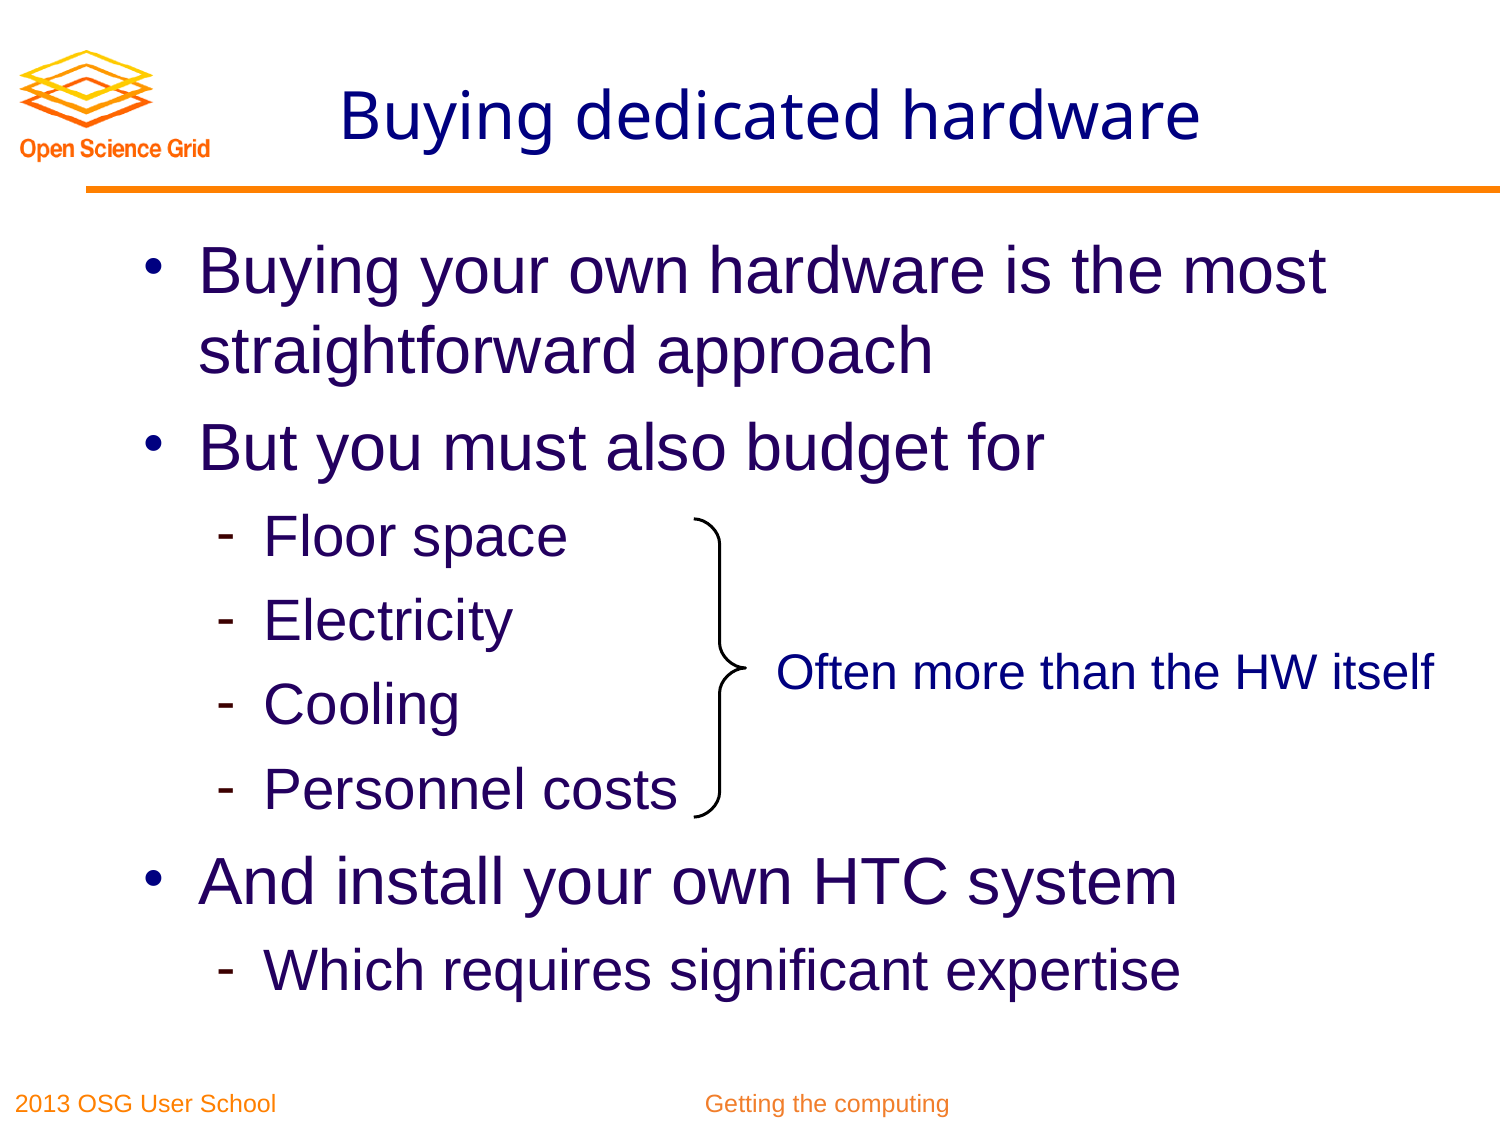

# Buying dedicated hardware
Buying your own hardware is the most straightforward approach
But you must also budget for
Floor space
Electricity
Cooling
Personnel costs
And install your own HTC system
Which requires significant expertise
Often more than the HW itself